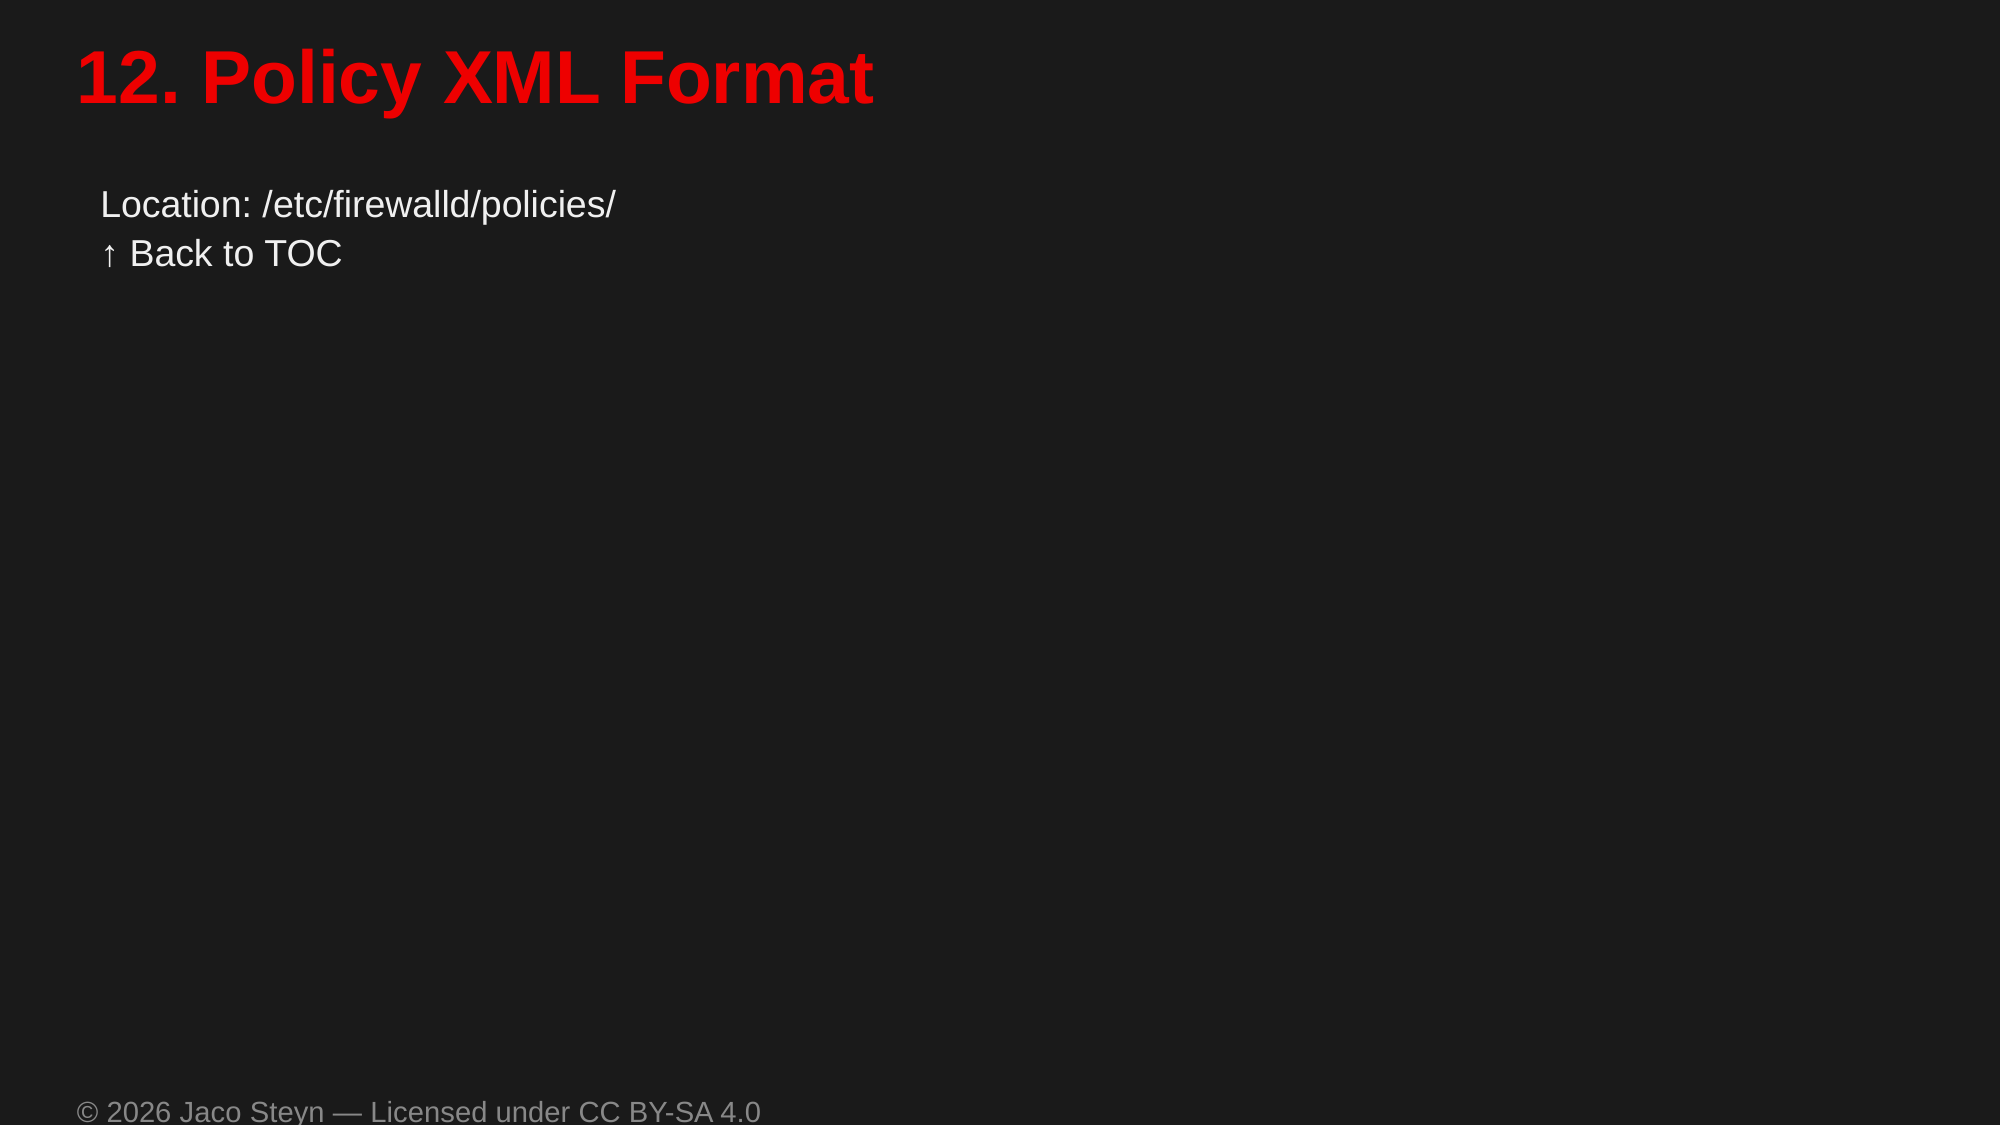

12. Policy XML Format
Location: /etc/firewalld/policies/
↑ Back to TOC
© 2026 Jaco Steyn — Licensed under CC BY-SA 4.0